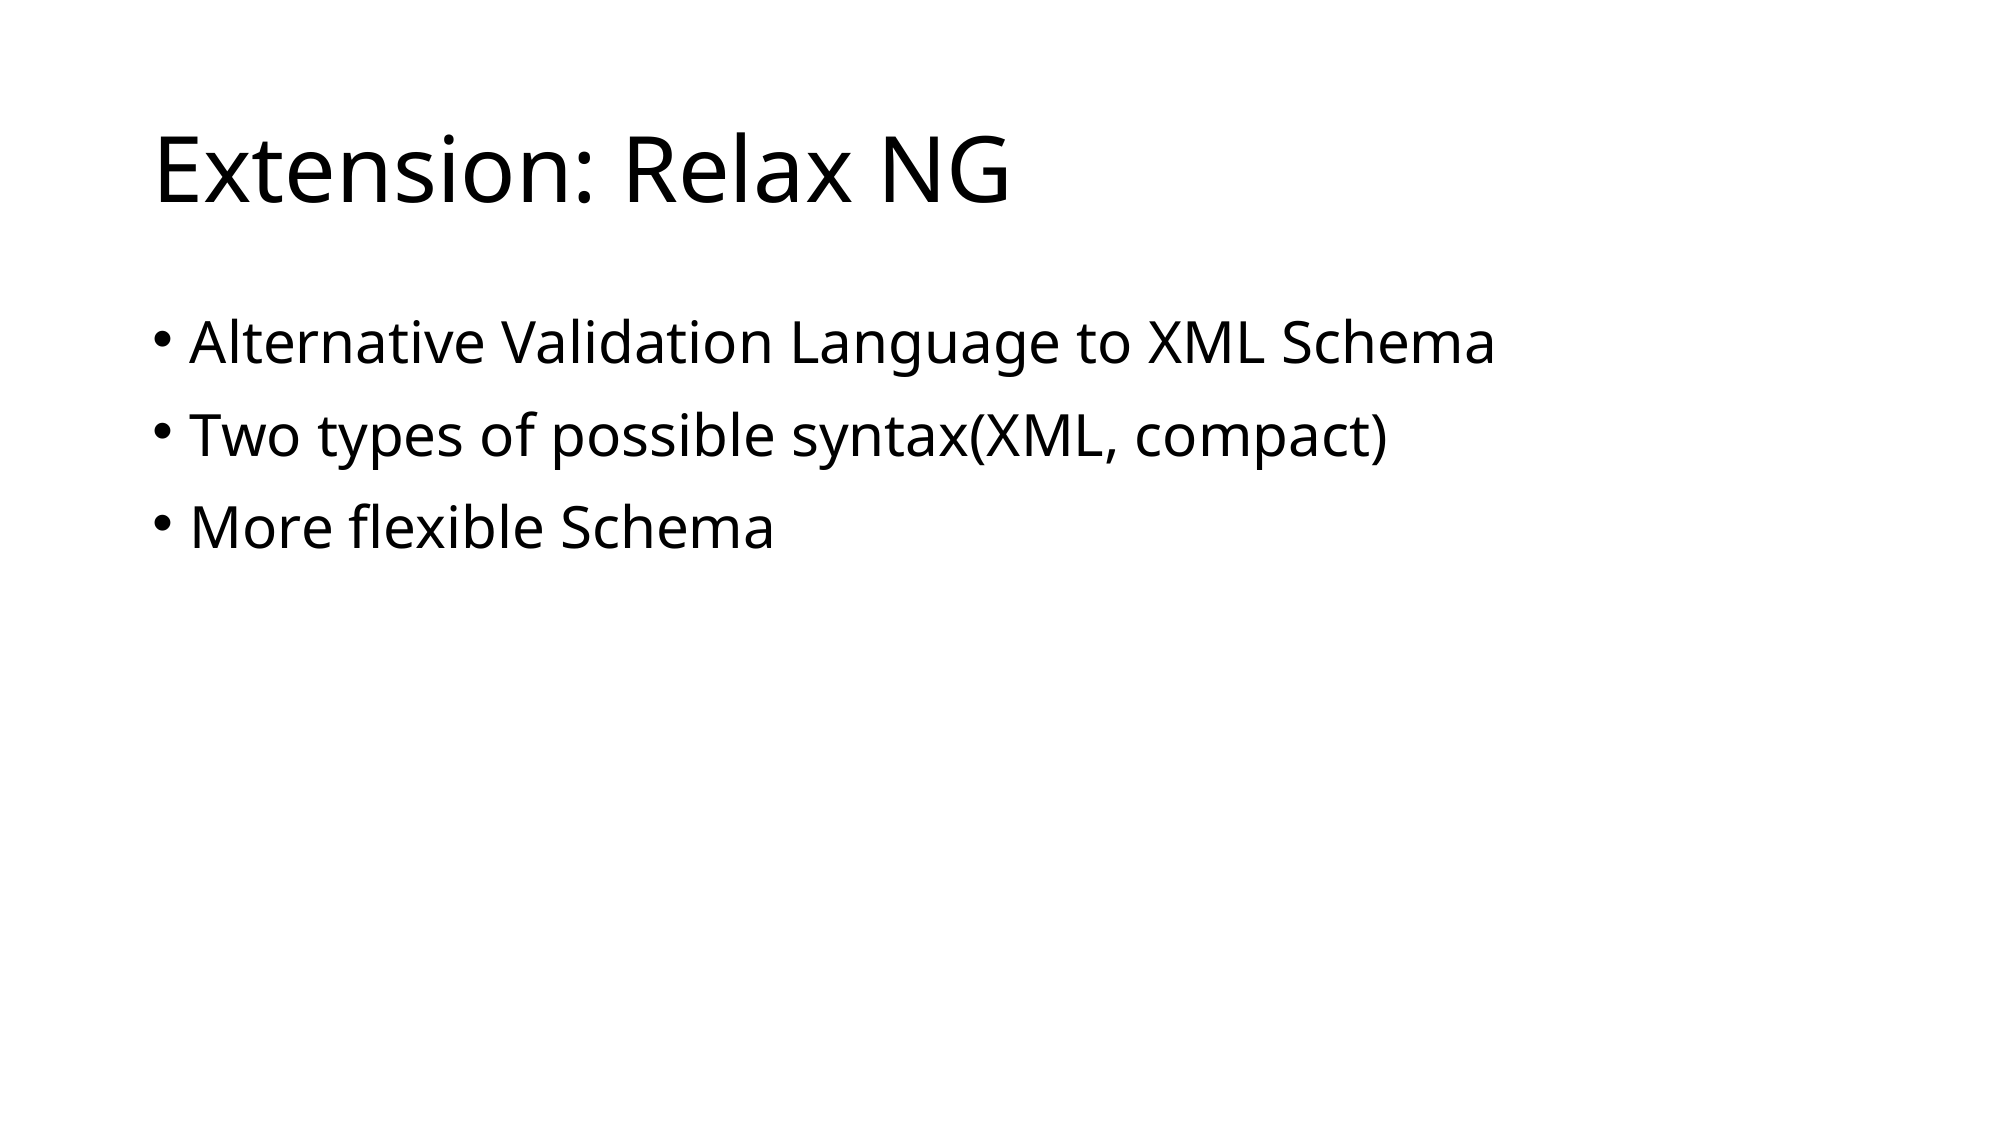

# Extension: Relax NG
Alternative Validation Language to XML Schema
Two types of possible syntax(XML, compact)
More flexible Schema